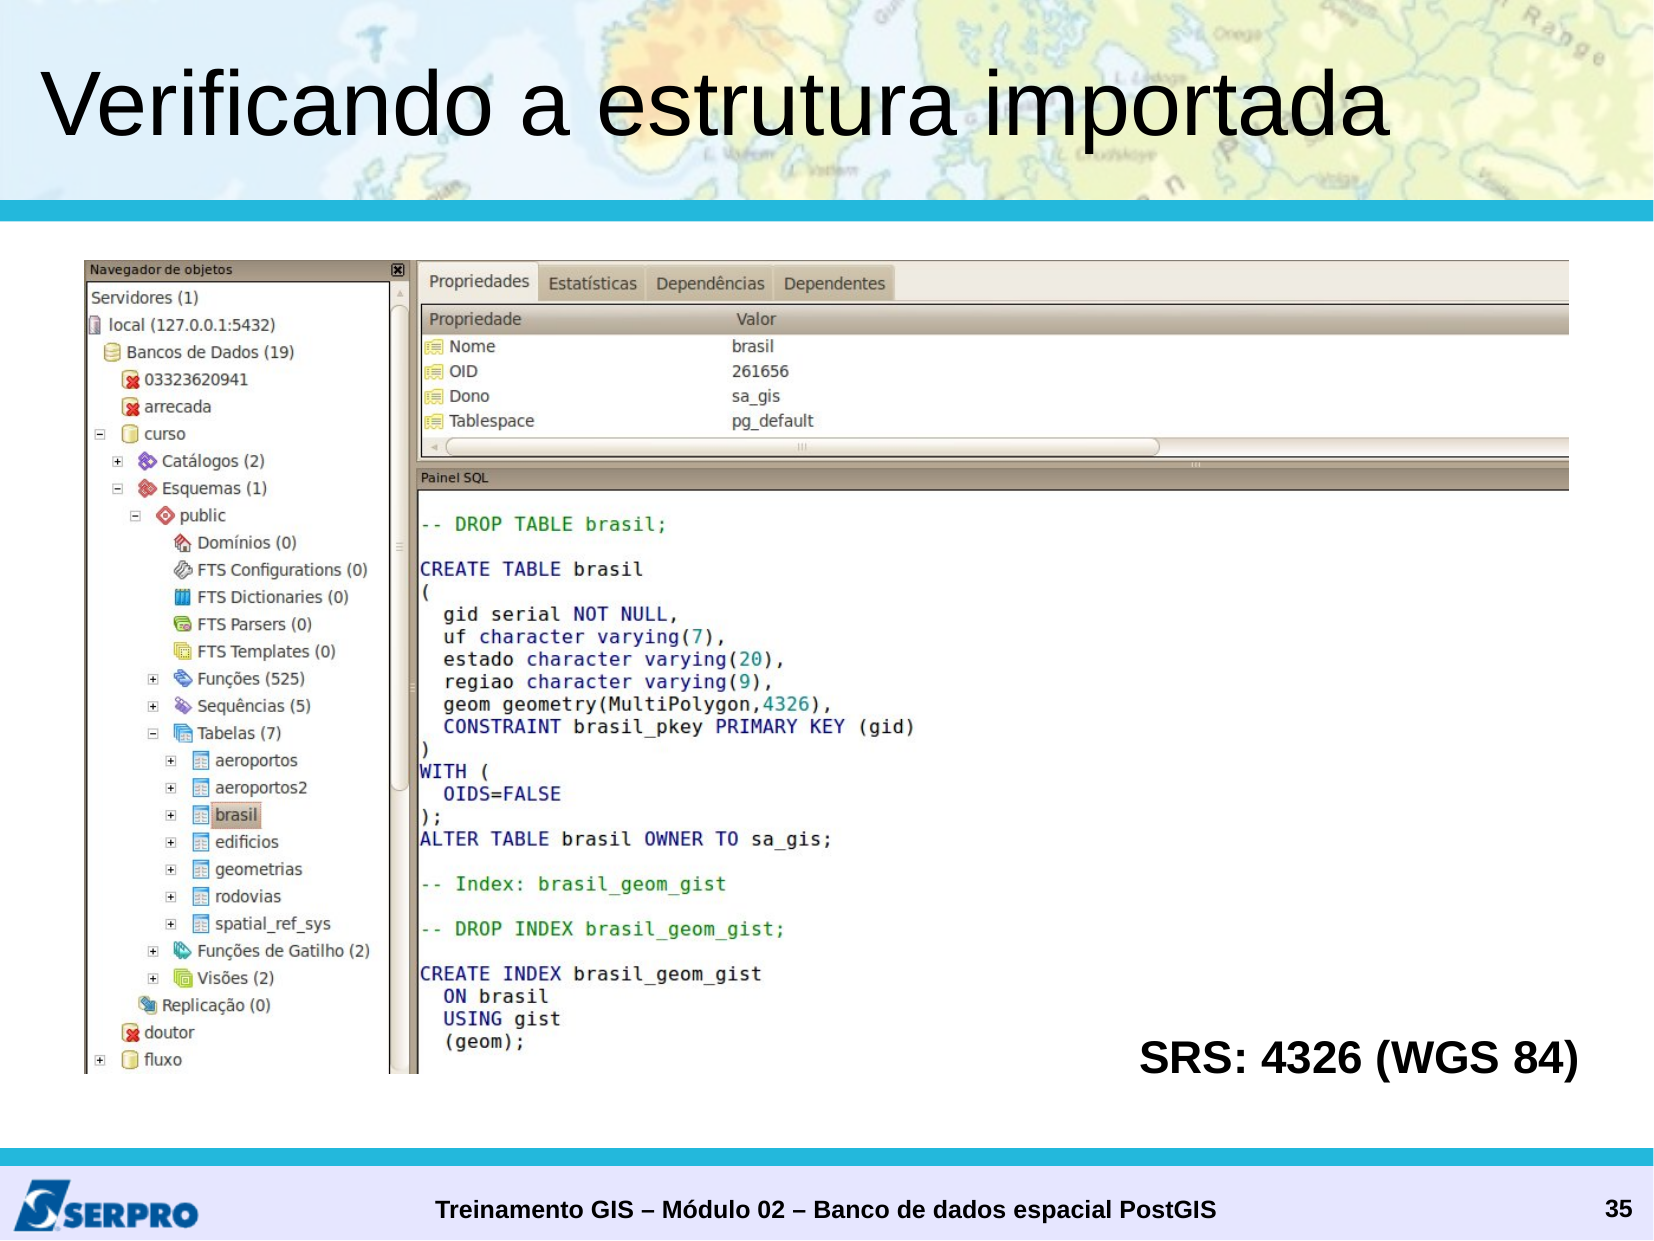

# Verificando a estrutura importada
SRS: 4326 (WGS 84)
35
Treinamento GIS – Módulo 02 – Banco de dados espacial PostGIS